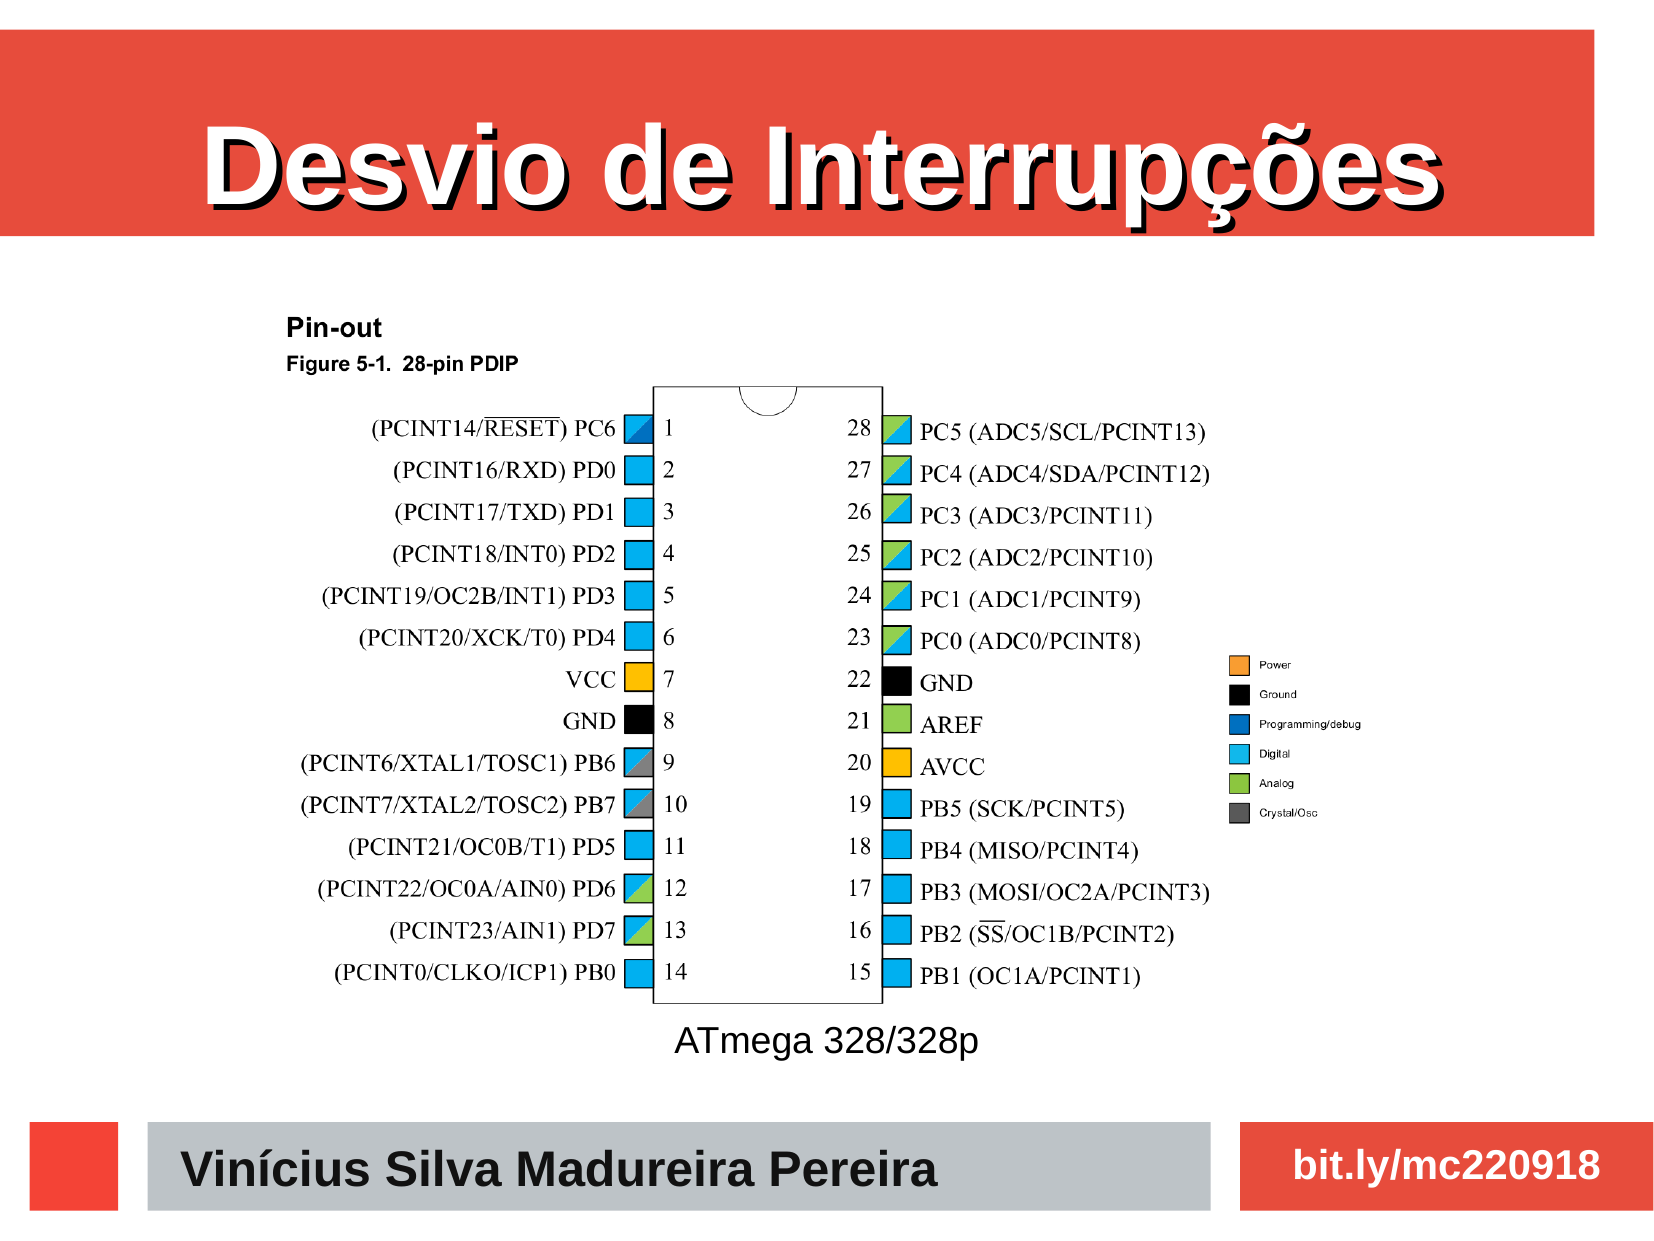

# Desvio de Interrupções
ATmega 328/328p
Vinícius Silva Madureira Pereira
bit.ly/mc220918